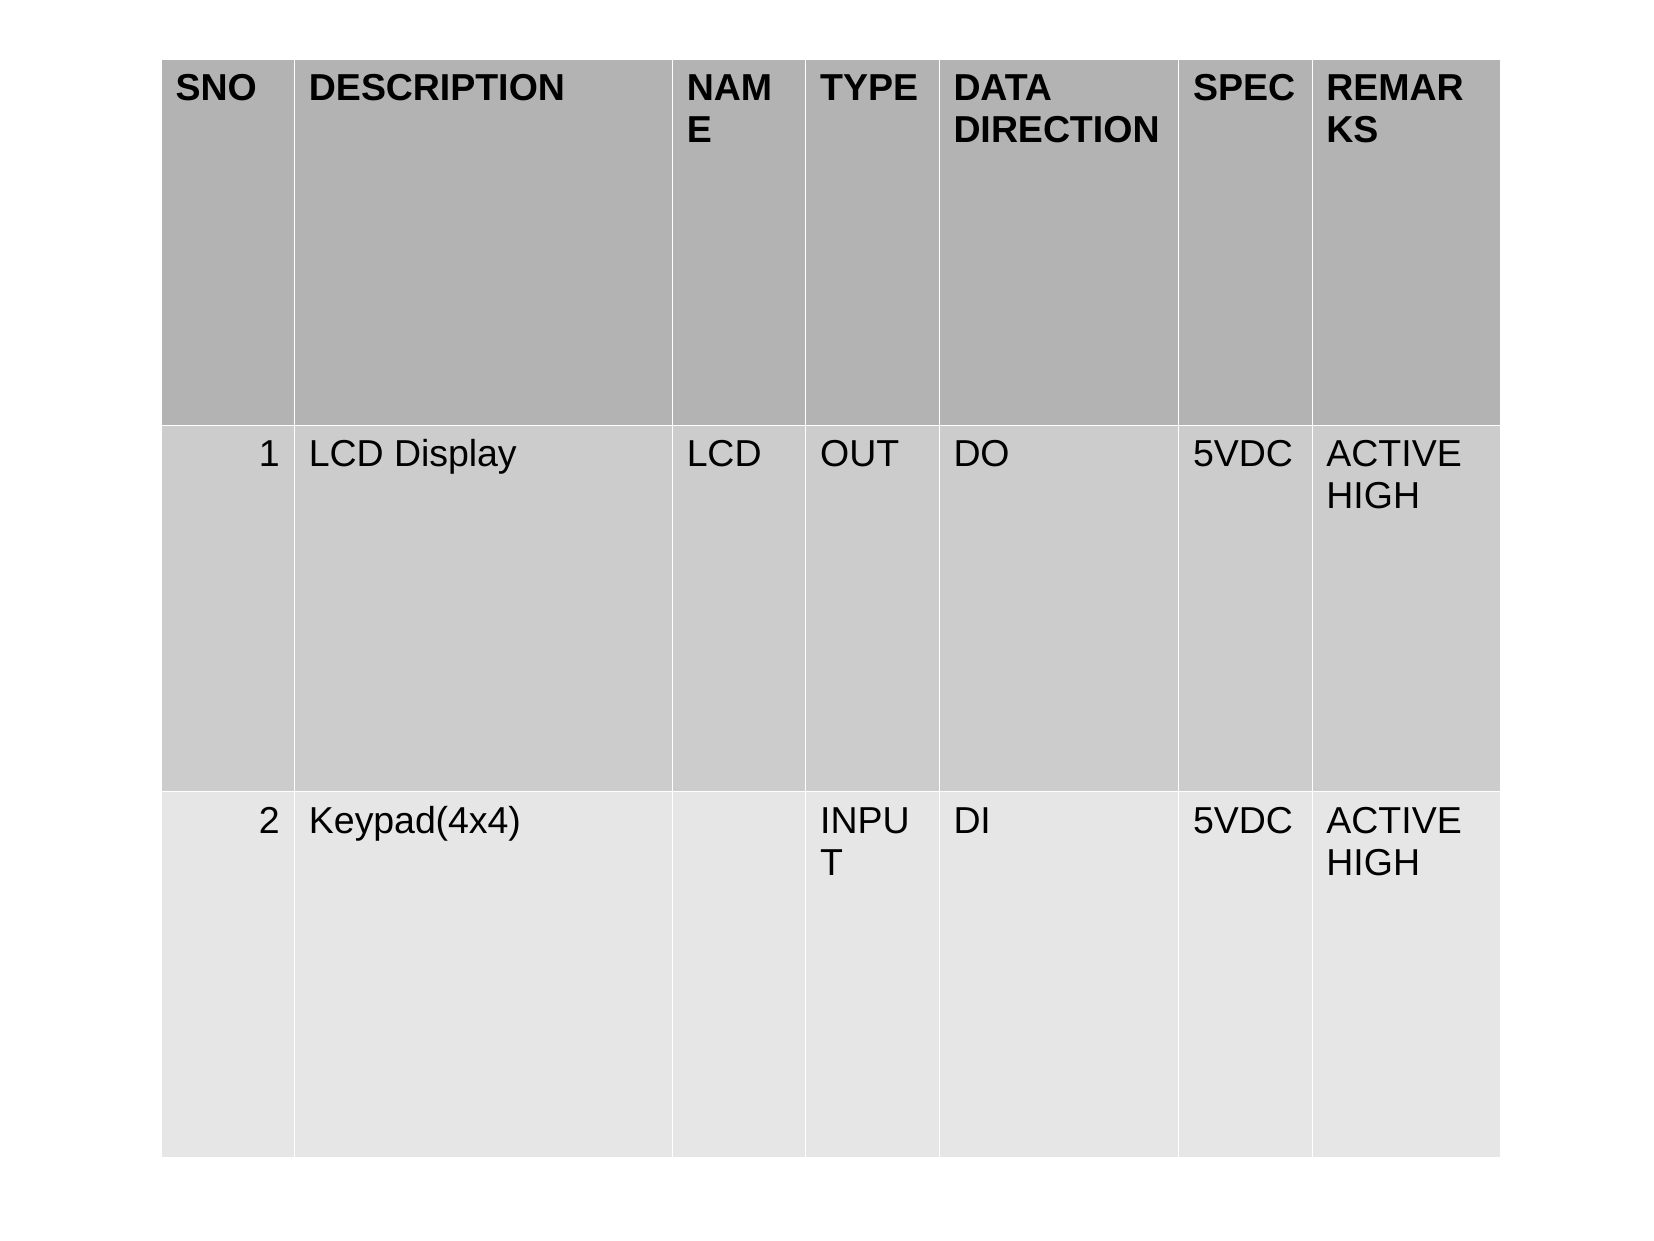

| SNO | DESCRIPTION | NAME | TYPE | DATA DIRECTION | SPEC | REMARKS |
| --- | --- | --- | --- | --- | --- | --- |
| 1 | LCD Display | LCD | OUT | DO | 5VDC | ACTIVE HIGH |
| 2 | Keypad(4x4) | | INPUT | DI | 5VDC | ACTIVE HIGH |